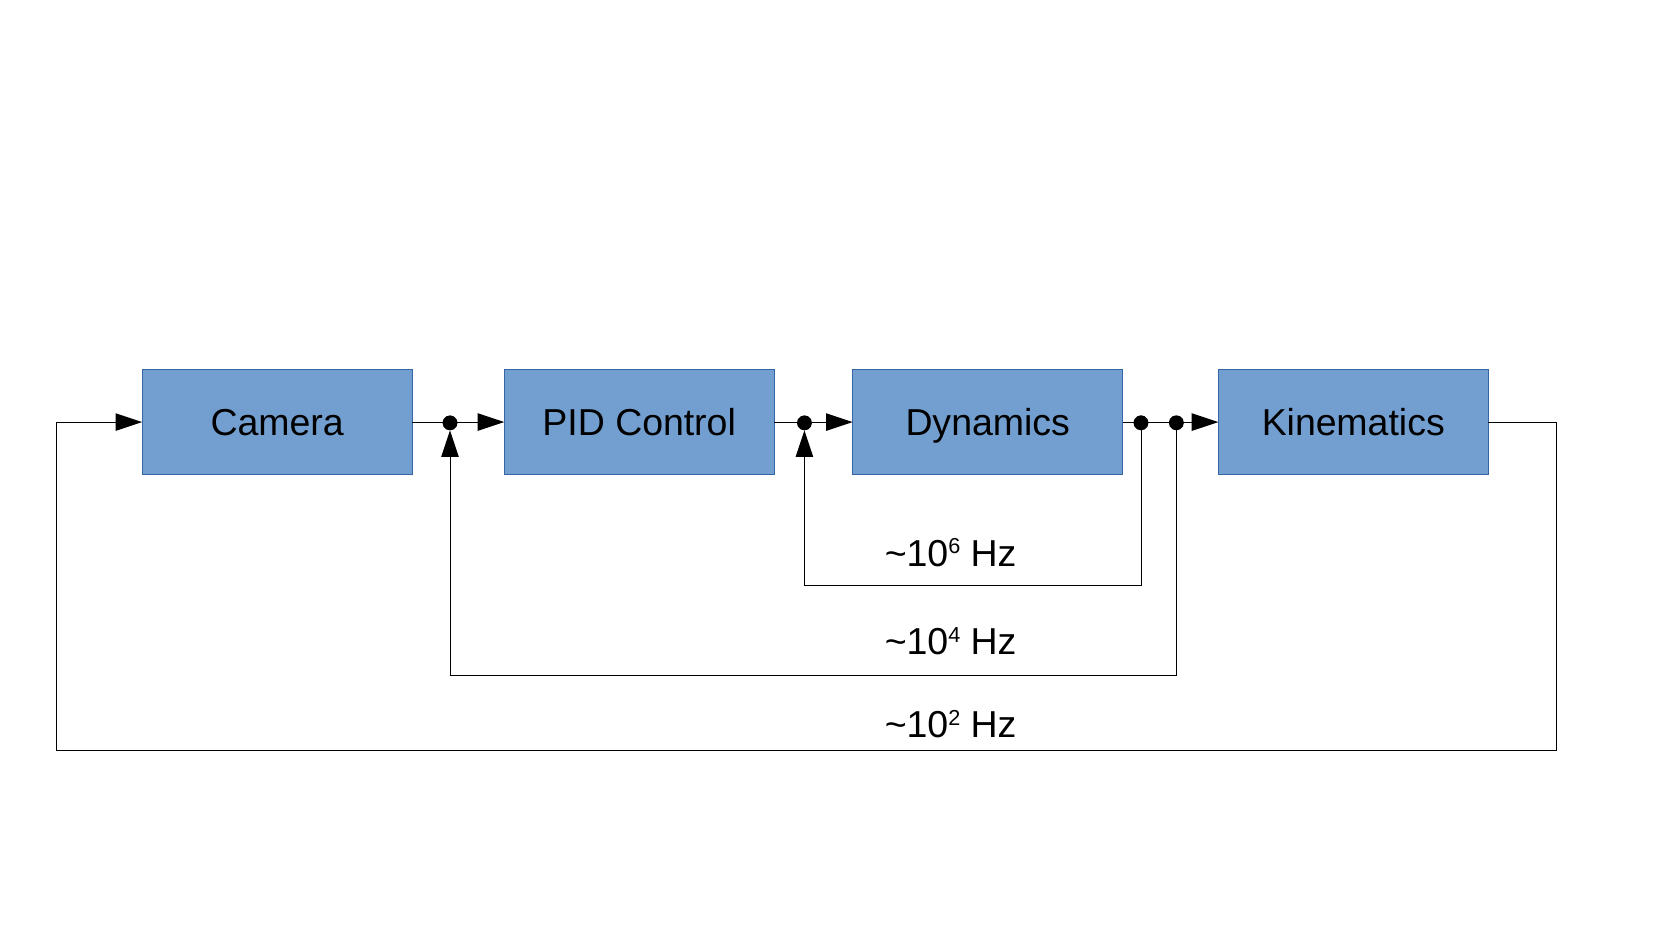

Camera
PID Control
Dynamics
Kinematics
~106 Hz
~104 Hz
~102 Hz